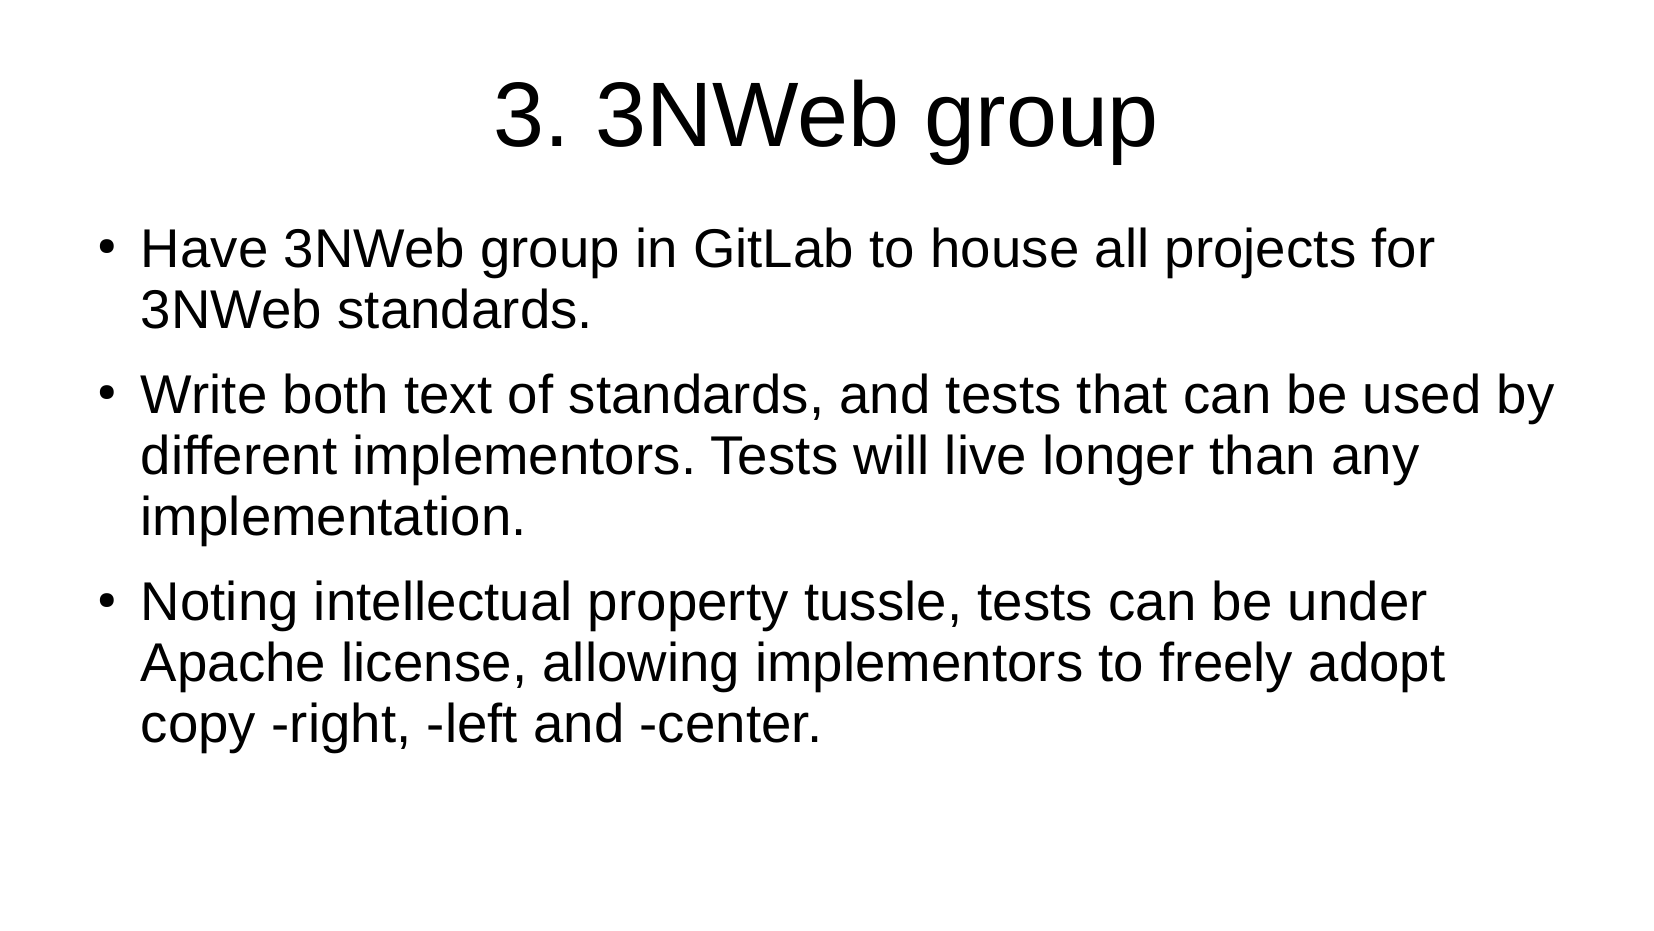

# 3. 3NWeb group
Have 3NWeb group in GitLab to house all projects for 3NWeb standards.
Write both text of standards, and tests that can be used by different implementors. Tests will live longer than any implementation.
Noting intellectual property tussle, tests can be under Apache license, allowing implementors to freely adopt copy -right, -left and -center.